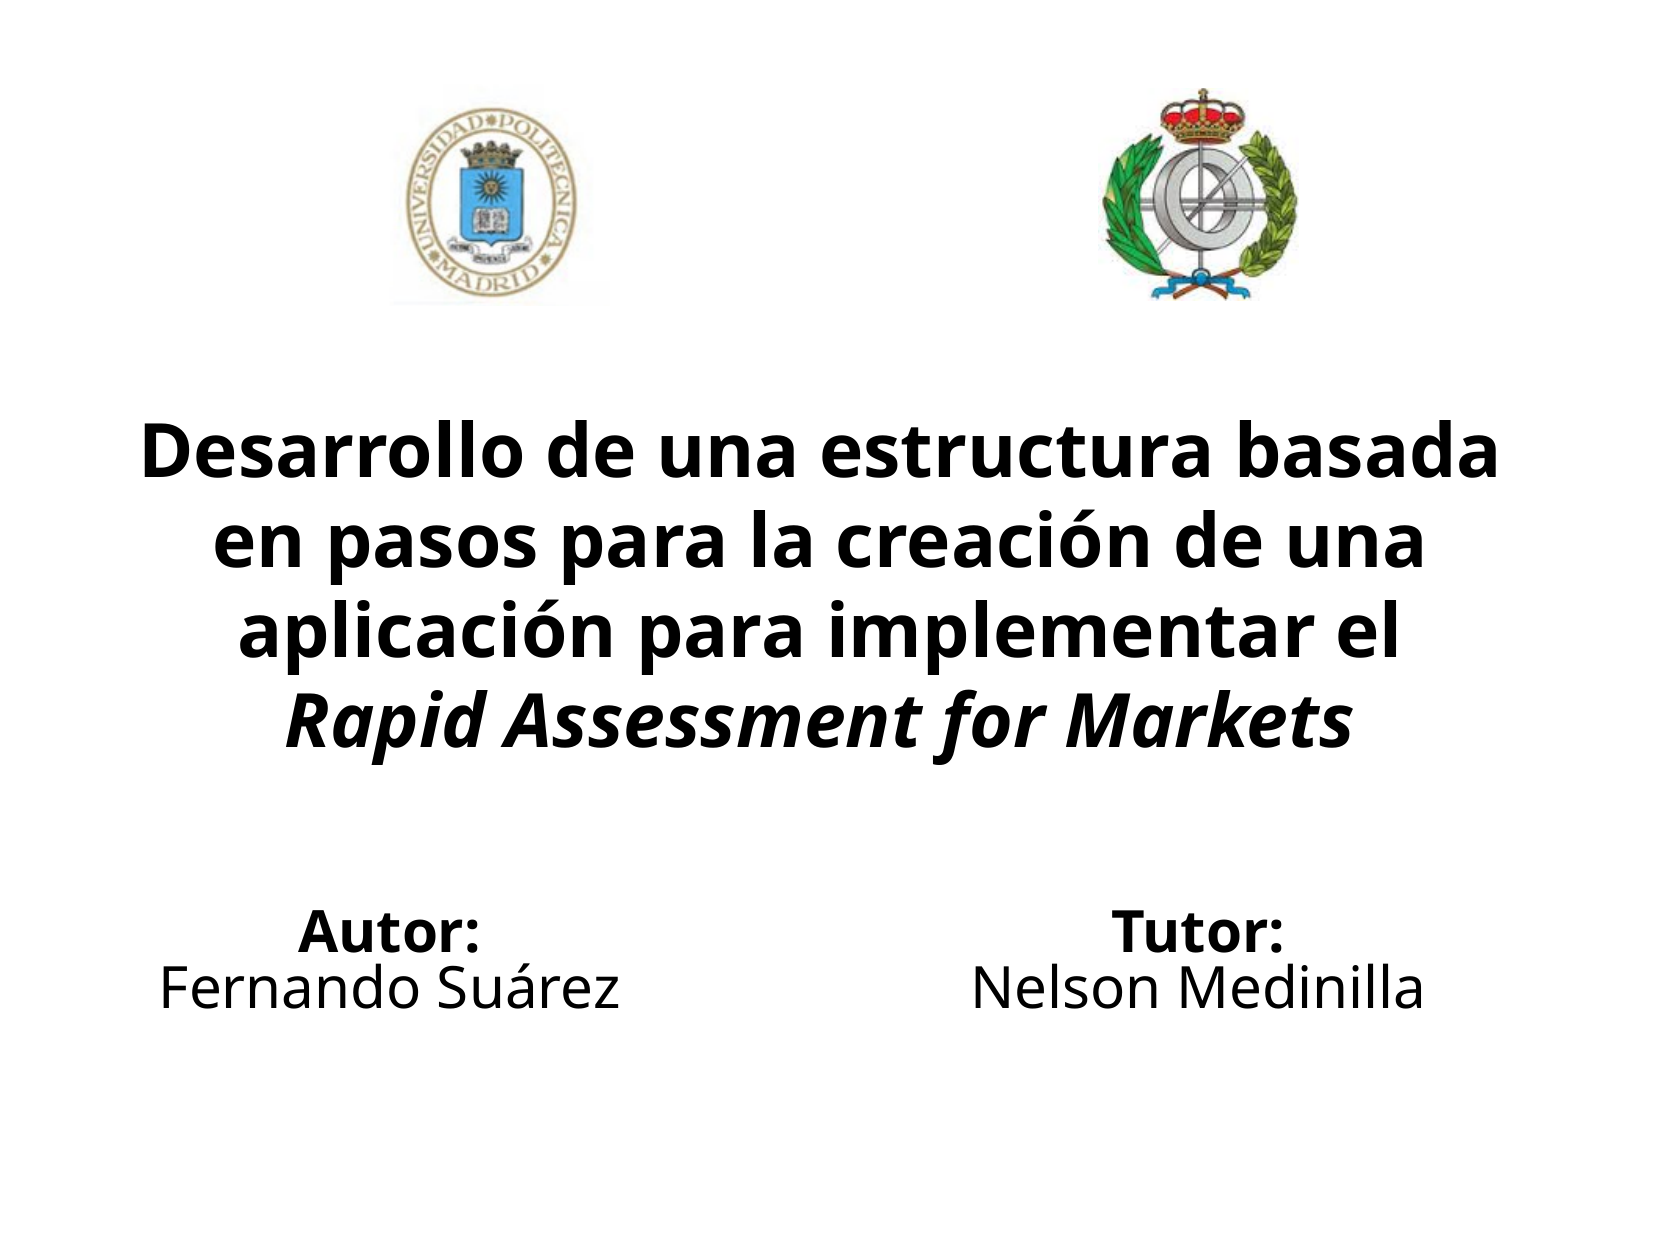

# Desarrollo de una estructura basada en pasos para la creación de una aplicación para implementar el Rapid Assessment for Markets
Autor:
Fernando Suárez
Tutor:
Nelson Medinilla